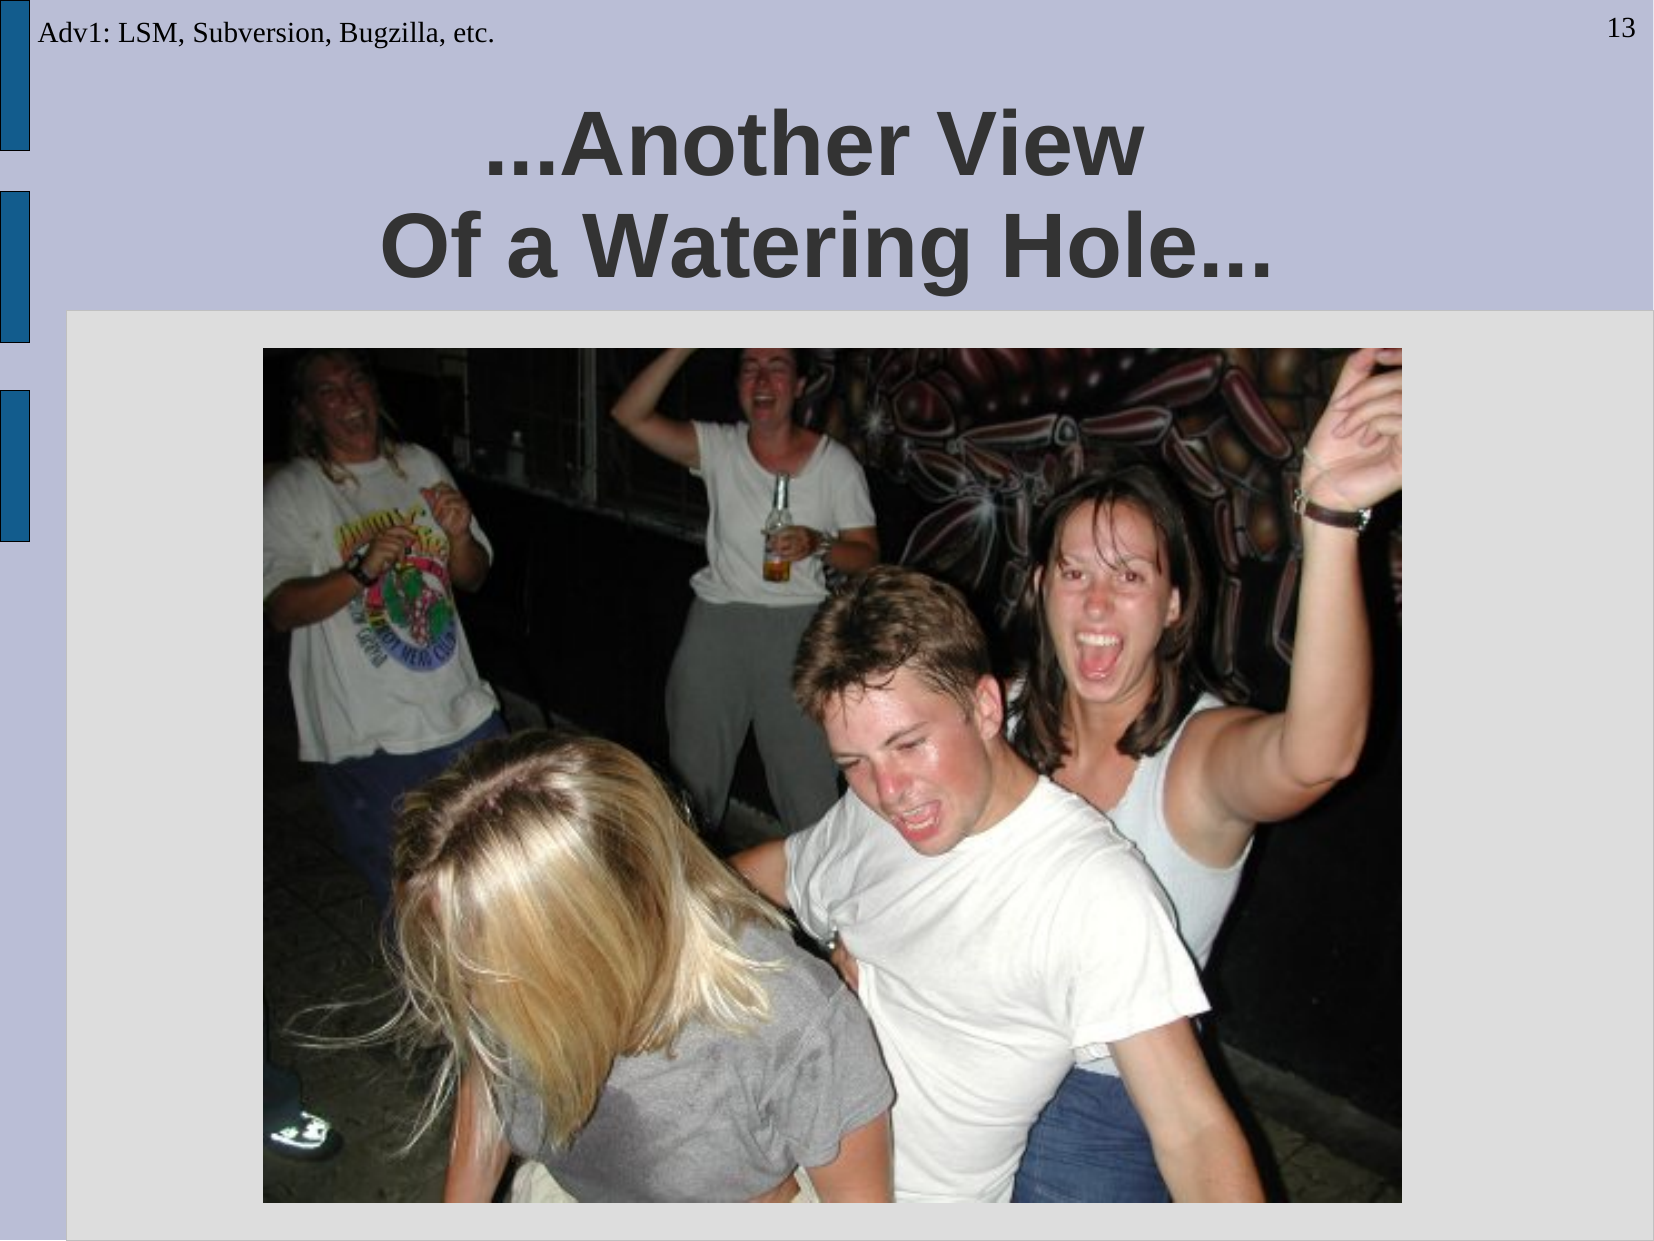

13
# ...Another View Of a Watering Hole...